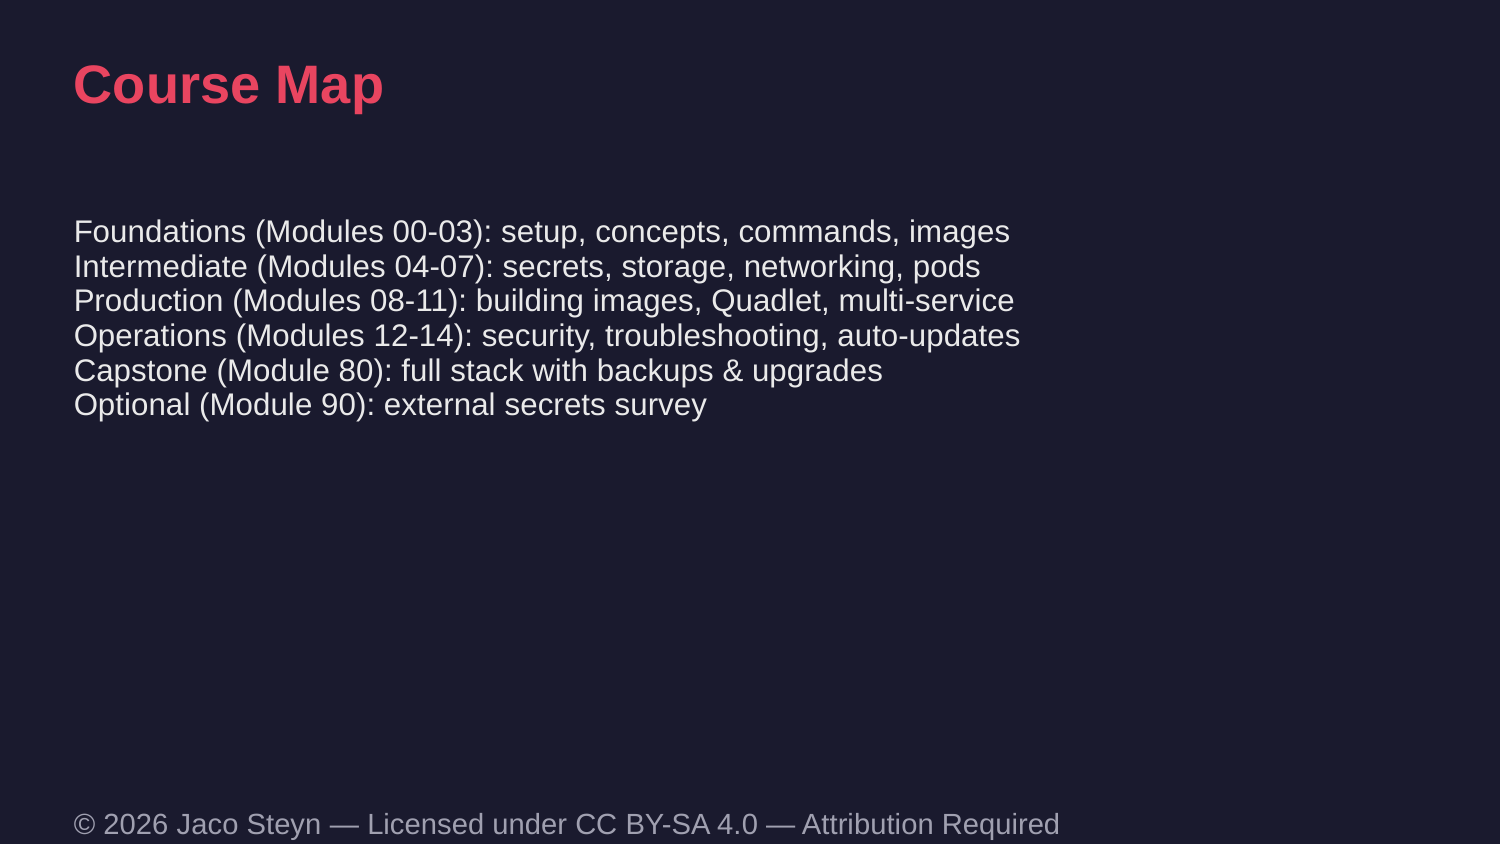

Course Map
Foundations (Modules 00-03): setup, concepts, commands, images
Intermediate (Modules 04-07): secrets, storage, networking, pods
Production (Modules 08-11): building images, Quadlet, multi-service
Operations (Modules 12-14): security, troubleshooting, auto-updates
Capstone (Module 80): full stack with backups & upgrades
Optional (Module 90): external secrets survey
© 2026 Jaco Steyn — Licensed under CC BY-SA 4.0 — Attribution Required